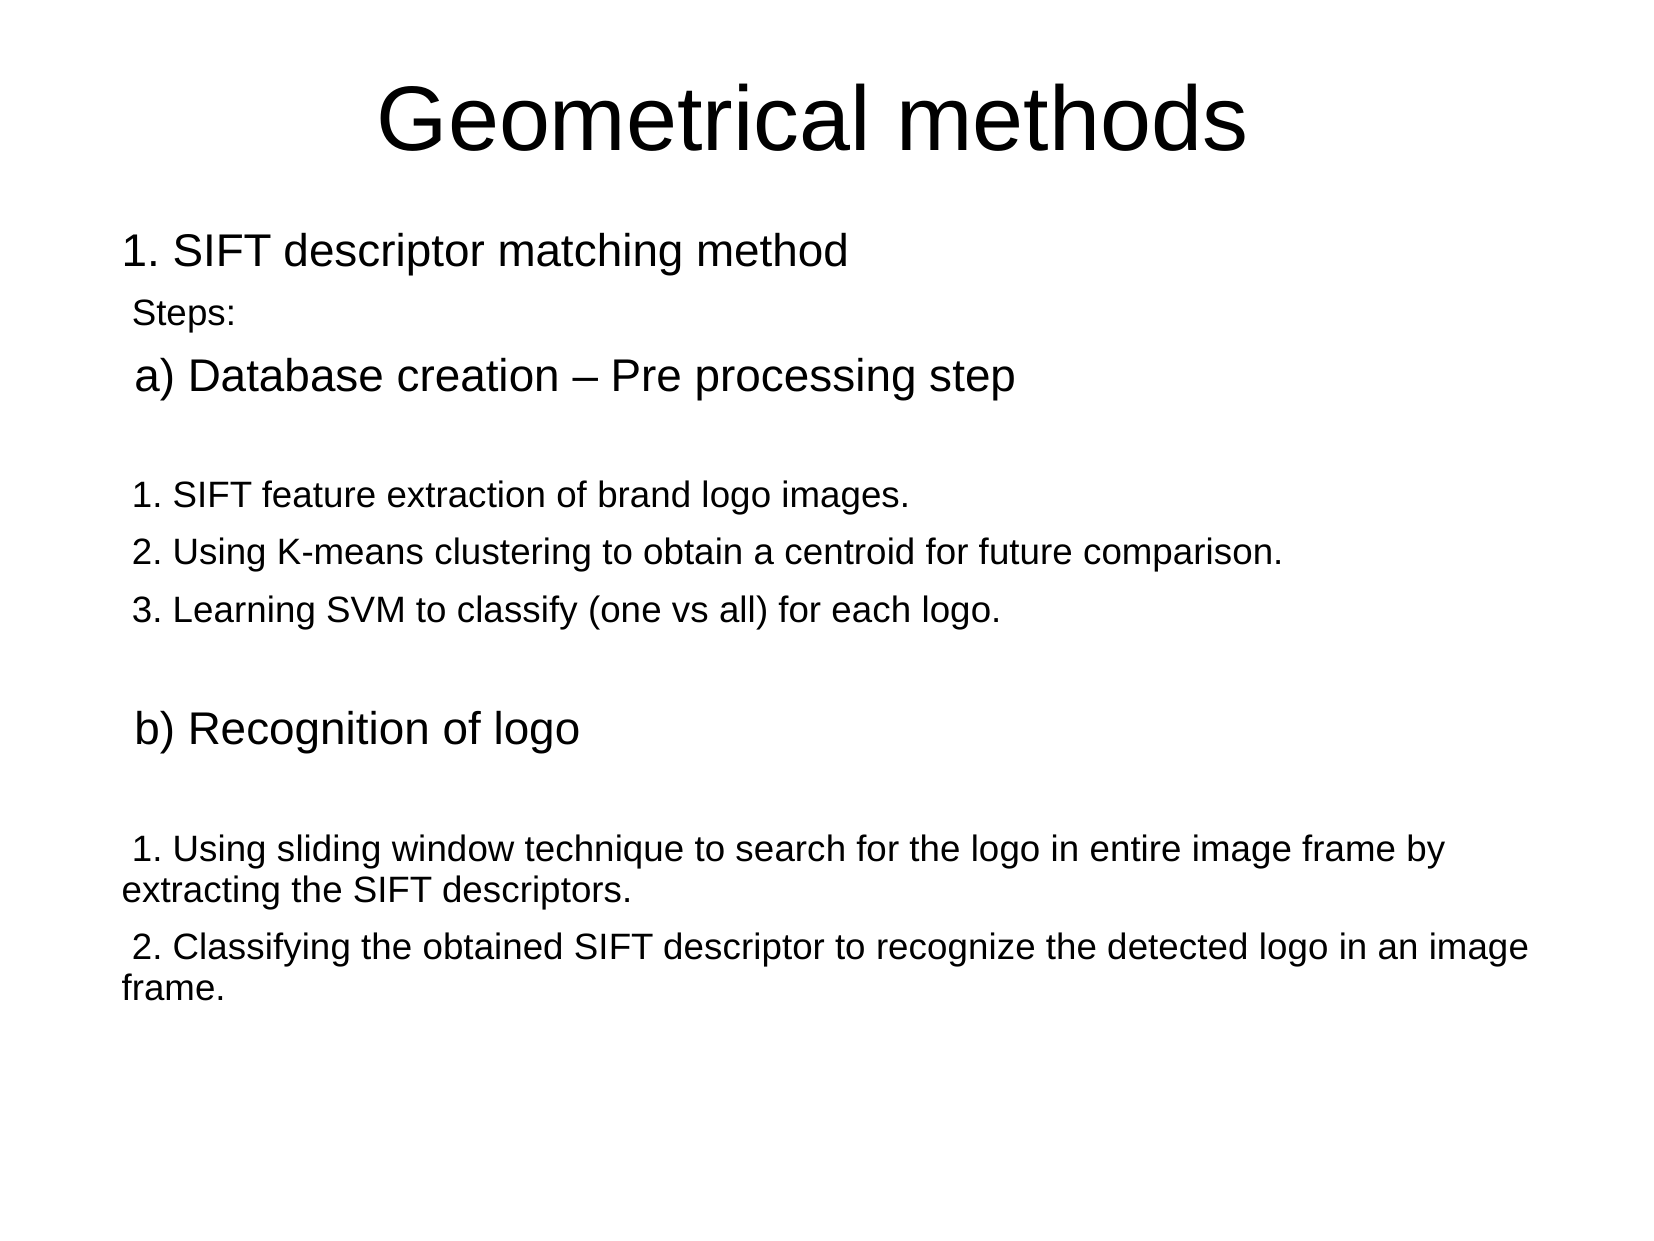

# Geometrical methods
1. SIFT descriptor matching method
 Steps:
 a) Database creation – Pre processing step
 1. SIFT feature extraction of brand logo images.
 2. Using K-means clustering to obtain a centroid for future comparison.
 3. Learning SVM to classify (one vs all) for each logo.
 b) Recognition of logo
 1. Using sliding window technique to search for the logo in entire image frame by extracting the SIFT descriptors.
 2. Classifying the obtained SIFT descriptor to recognize the detected logo in an image frame.